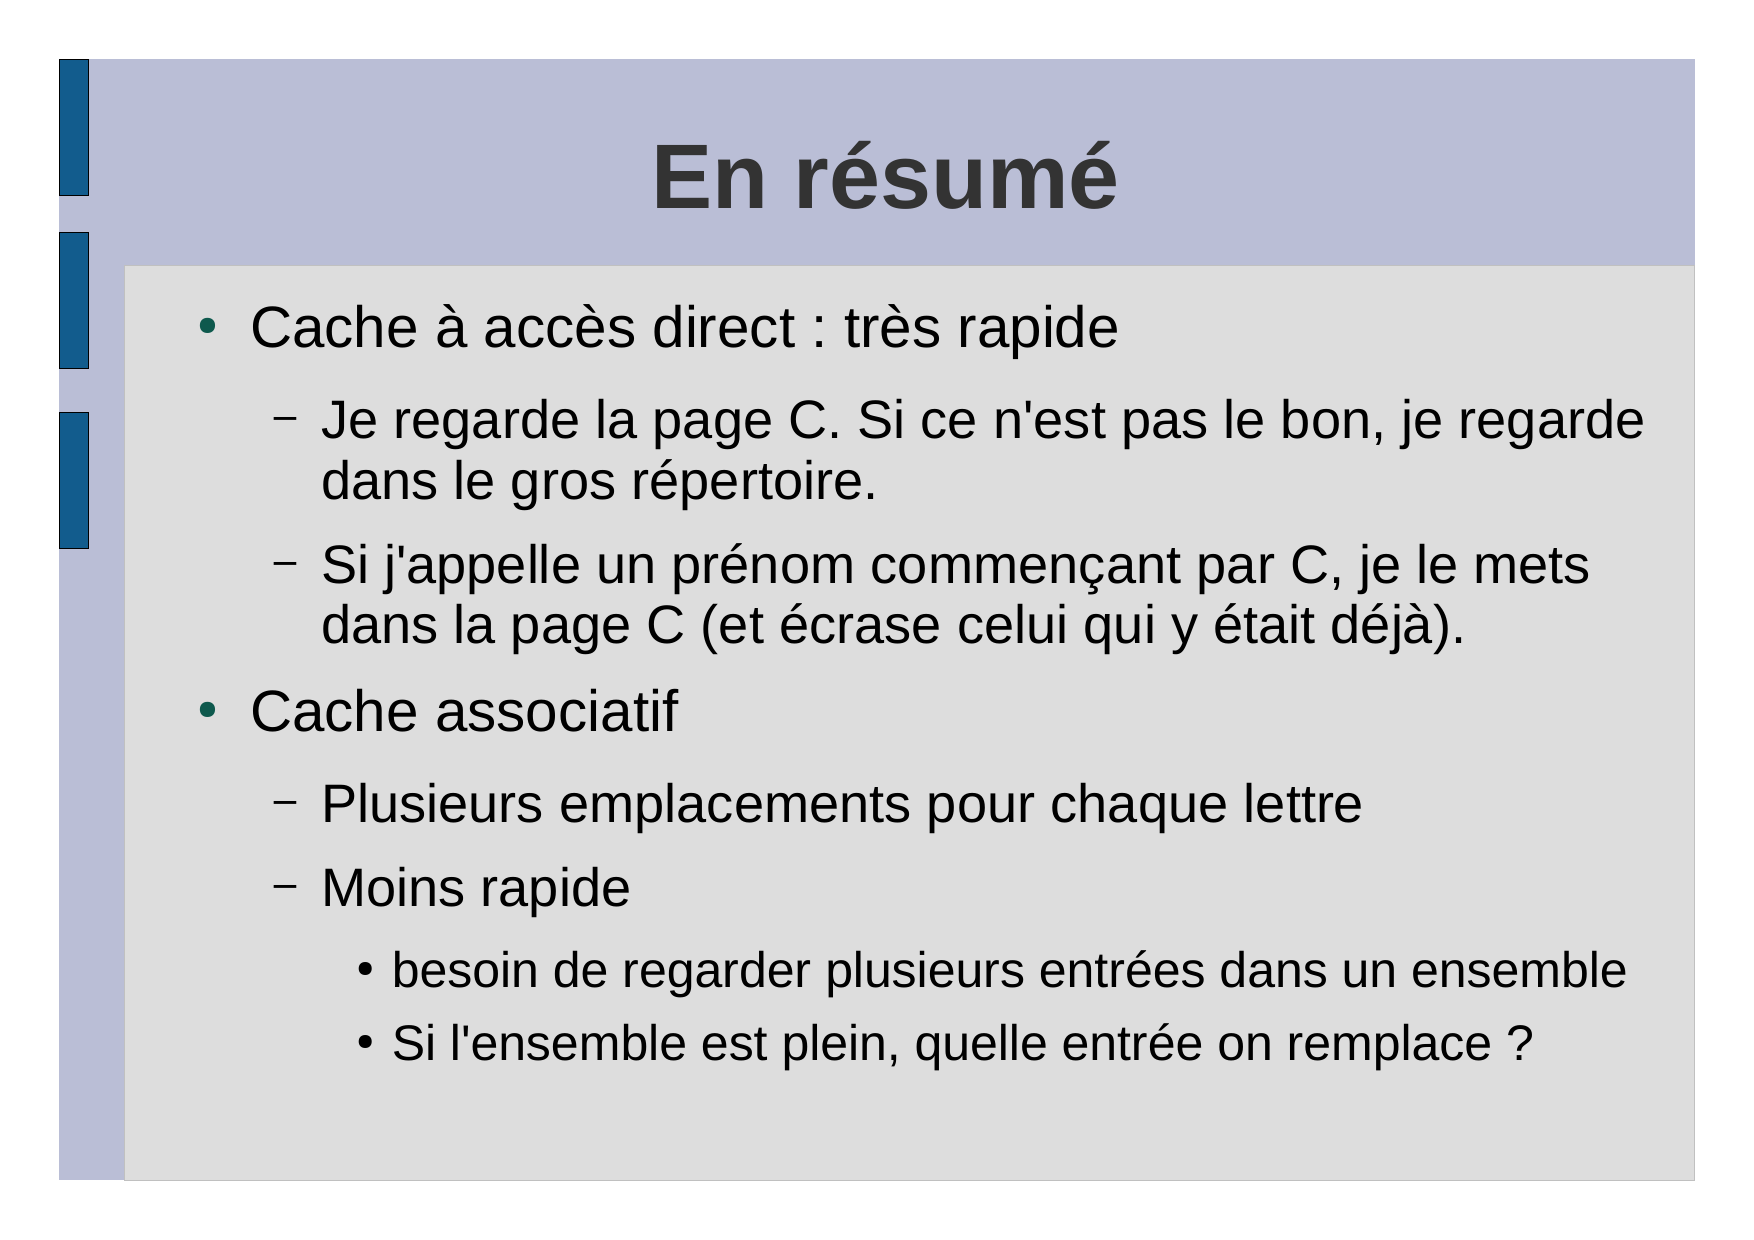

# En résumé
Cache à accès direct : très rapide
Je regarde la page C. Si ce n'est pas le bon, je regarde dans le gros répertoire.
Si j'appelle un prénom commençant par C, je le mets dans la page C (et écrase celui qui y était déjà).
Cache associatif
Plusieurs emplacements pour chaque lettre
Moins rapide
besoin de regarder plusieurs entrées dans un ensemble
Si l'ensemble est plein, quelle entrée on remplace ?